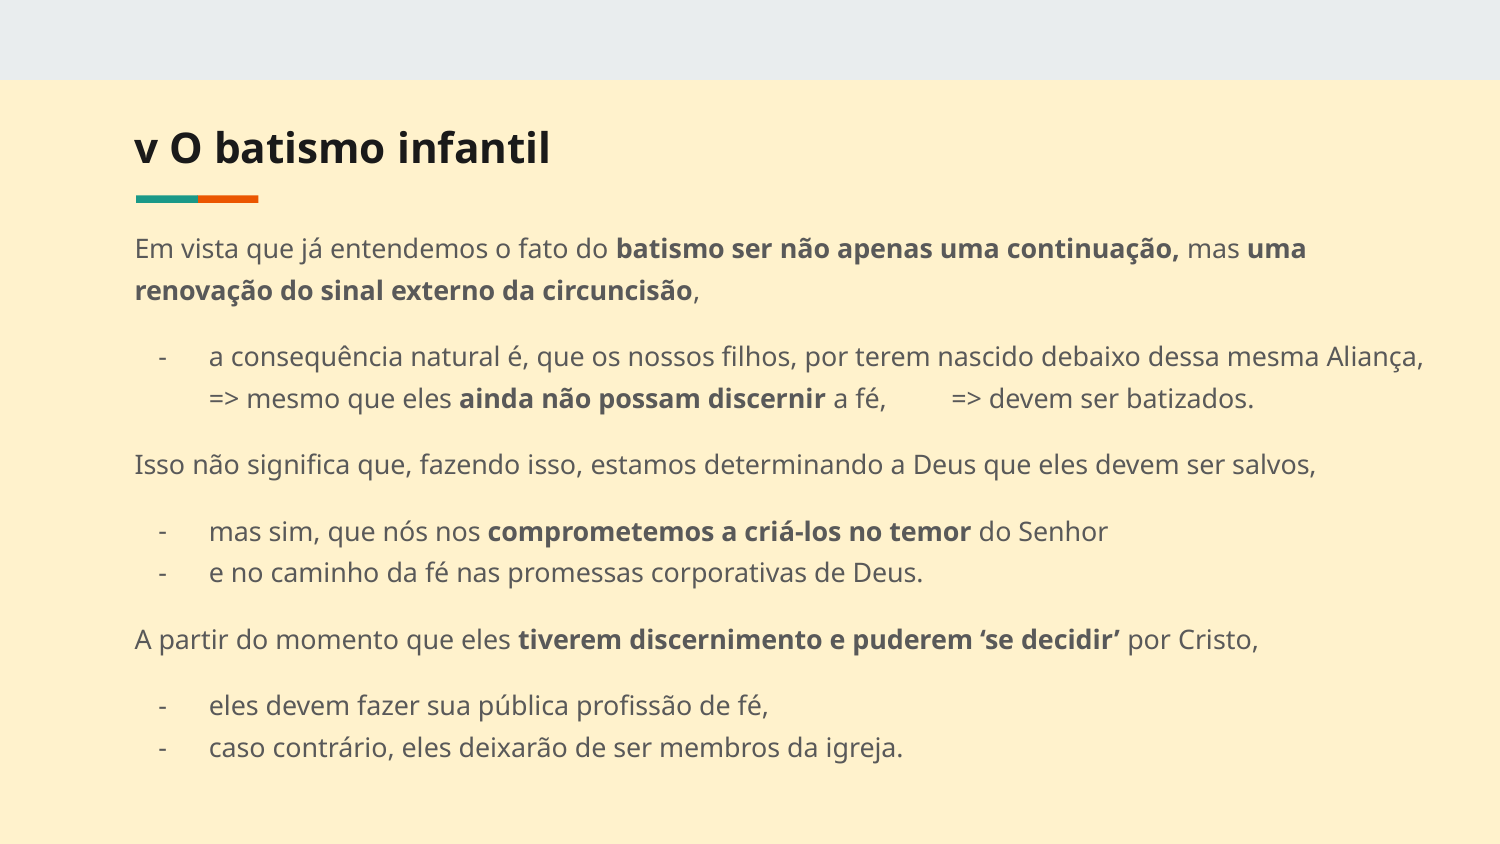

# v O batismo infantil
Em vista que já entendemos o fato do batismo ser não apenas uma continuação, mas uma renovação do sinal externo da circuncisão,
a consequência natural é, que os nossos filhos, por terem nascido debaixo dessa mesma Aliança, 	=> mesmo que eles ainda não possam discernir a fé, 								=> devem ser batizados.
Isso não significa que, fazendo isso, estamos determinando a Deus que eles devem ser salvos,
mas sim, que nós nos comprometemos a criá-los no temor do Senhor
e no caminho da fé nas promessas corporativas de Deus.
A partir do momento que eles tiverem discernimento e puderem ‘se decidir’ por Cristo,
eles devem fazer sua pública profissão de fé,
caso contrário, eles deixarão de ser membros da igreja.